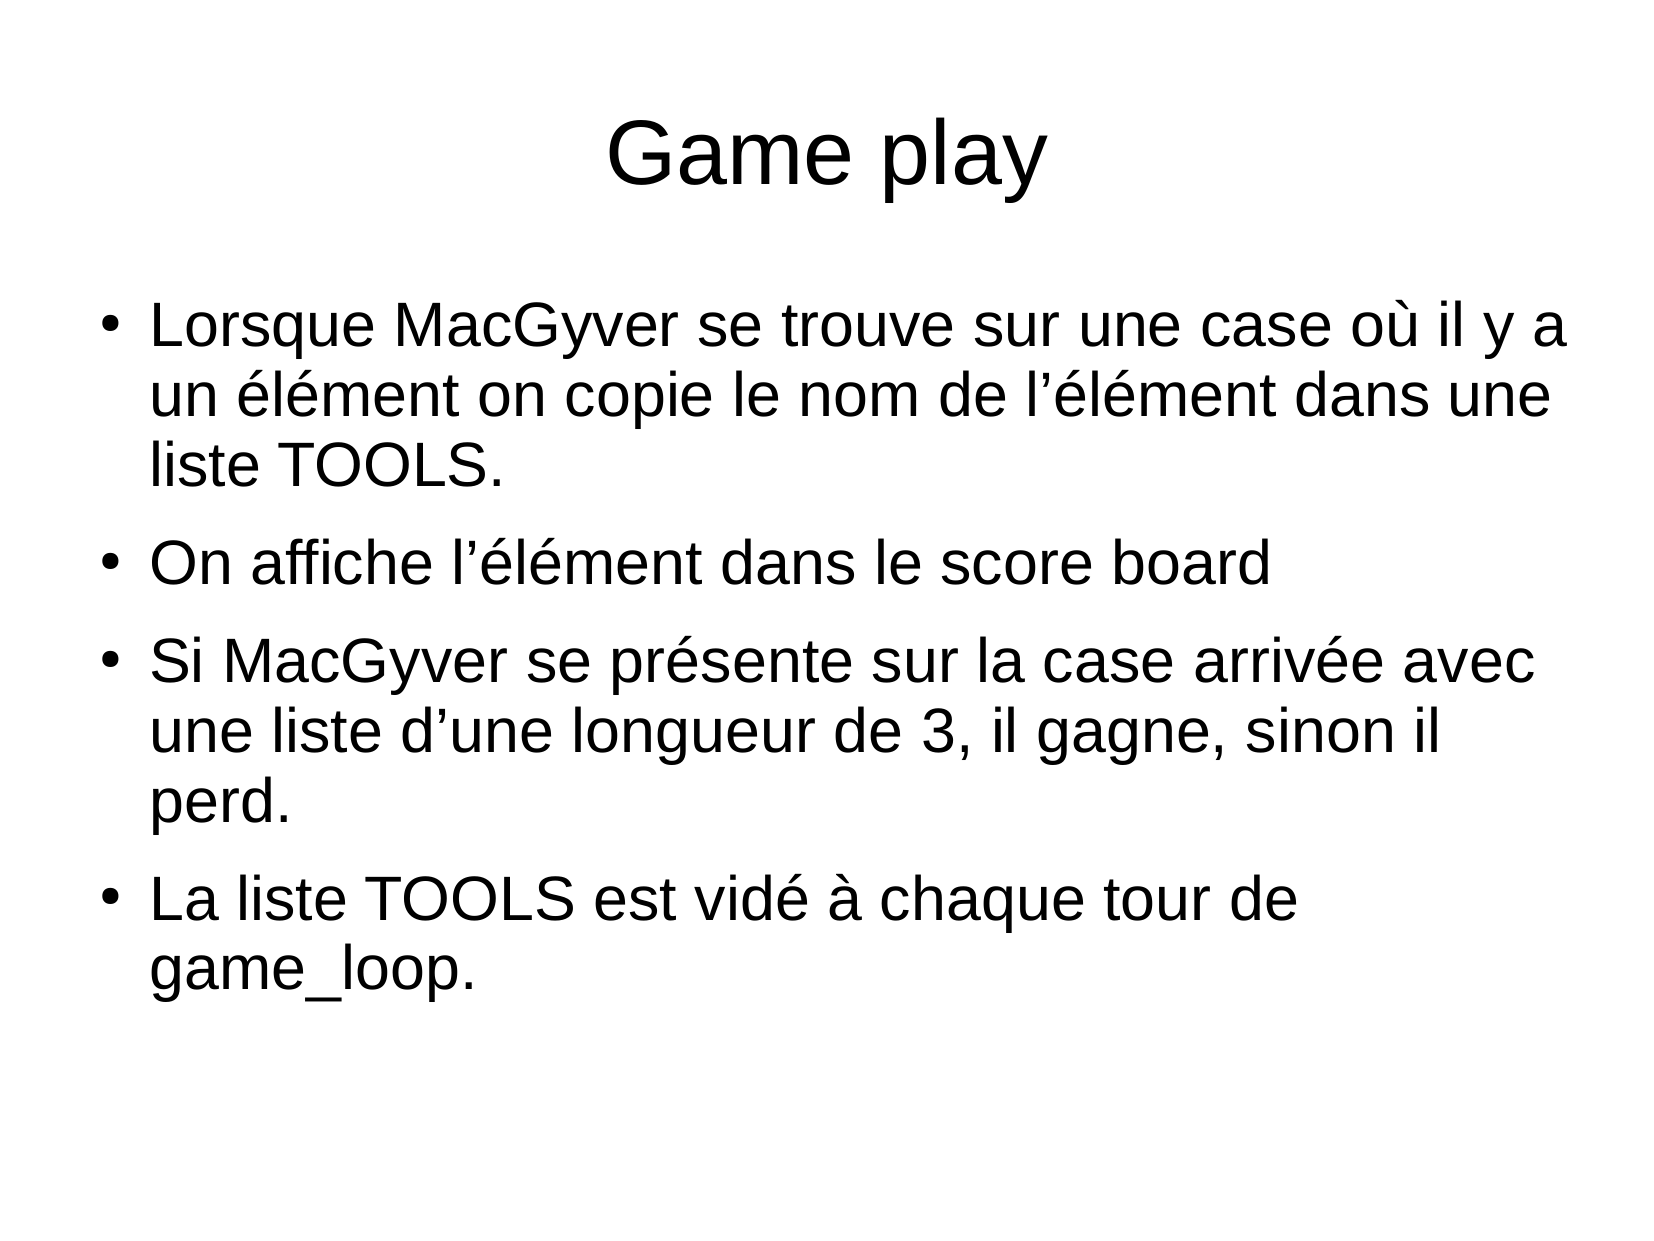

# Game play
Lorsque MacGyver se trouve sur une case où il y a un élément on copie le nom de l’élément dans une liste TOOLS.
On affiche l’élément dans le score board
Si MacGyver se présente sur la case arrivée avec une liste d’une longueur de 3, il gagne, sinon il perd.
La liste TOOLS est vidé à chaque tour de game_loop.